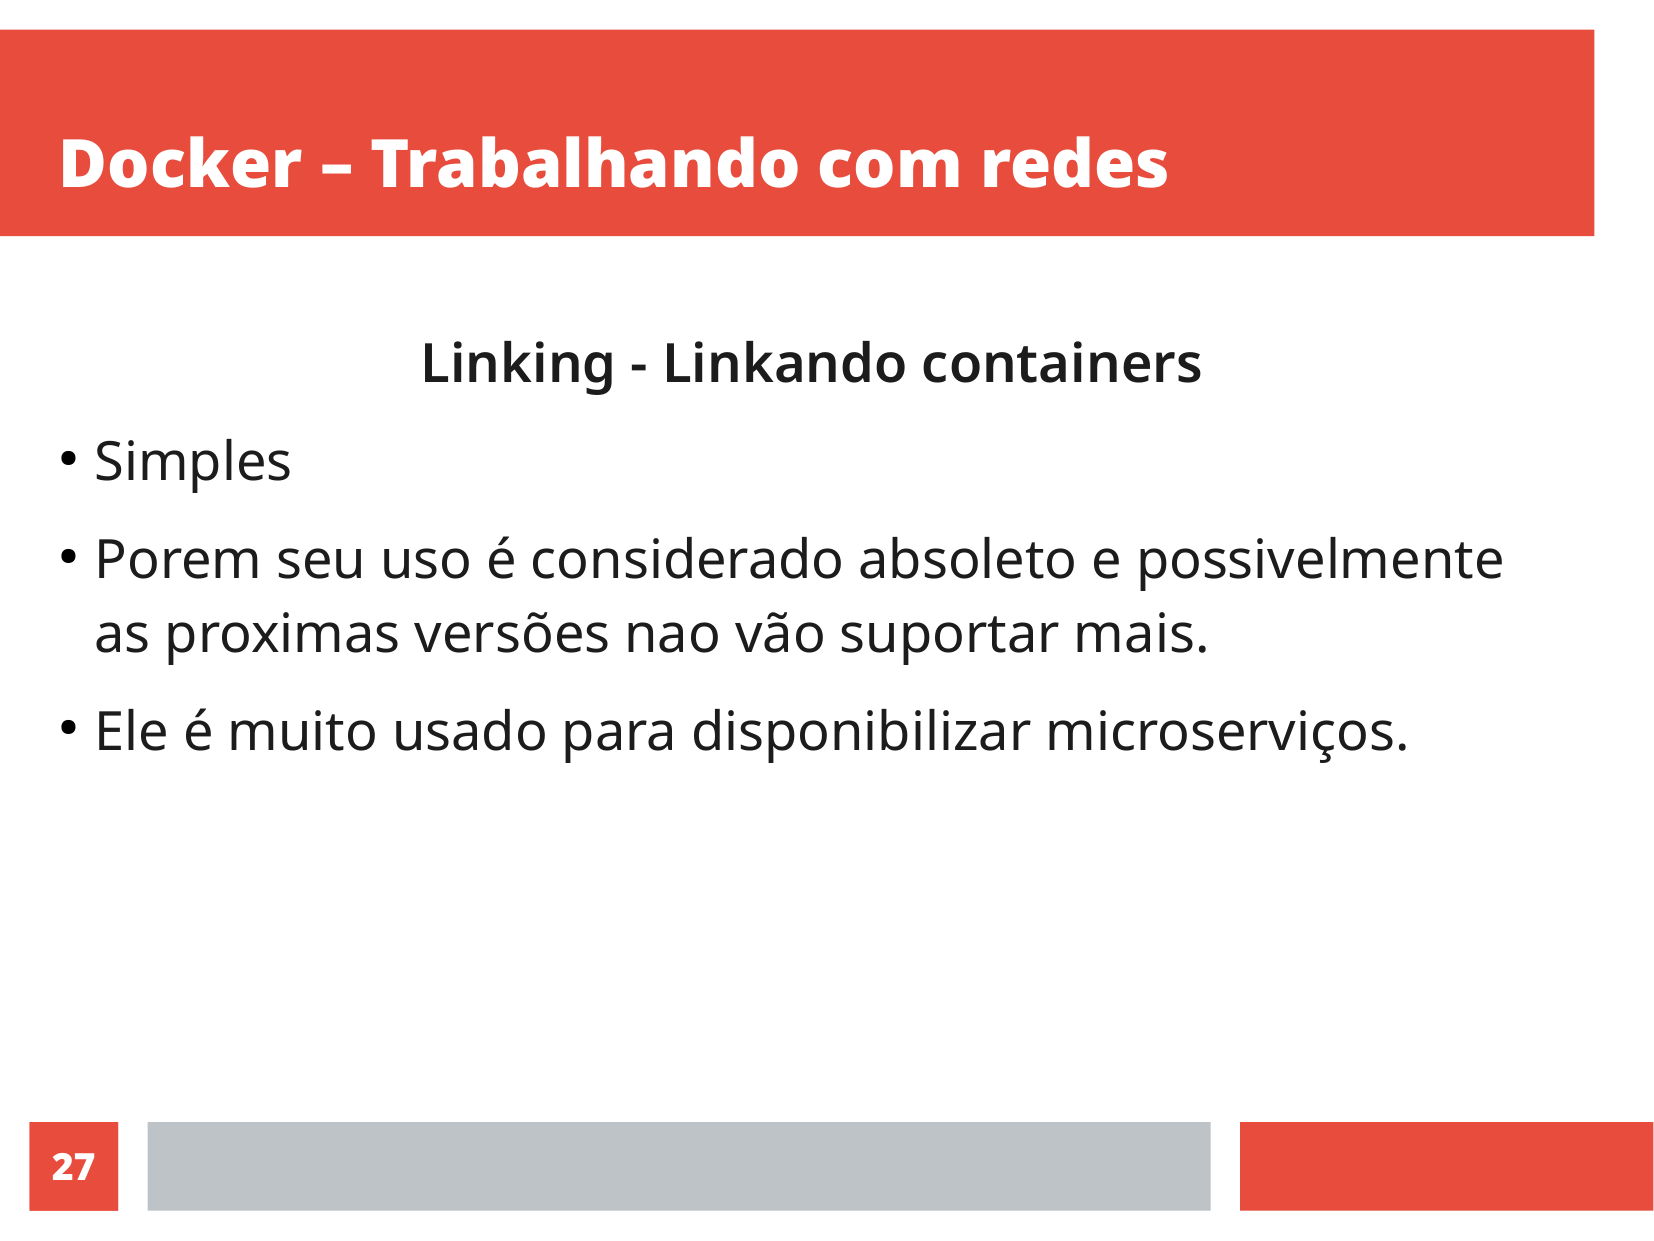

# Docker – Trabalhando com redes
Linking - Linkando containers
Simples
Porem seu uso é considerado absoleto e possivelmente as proximas versões nao vão suportar mais.
Ele é muito usado para disponibilizar microserviços.
27